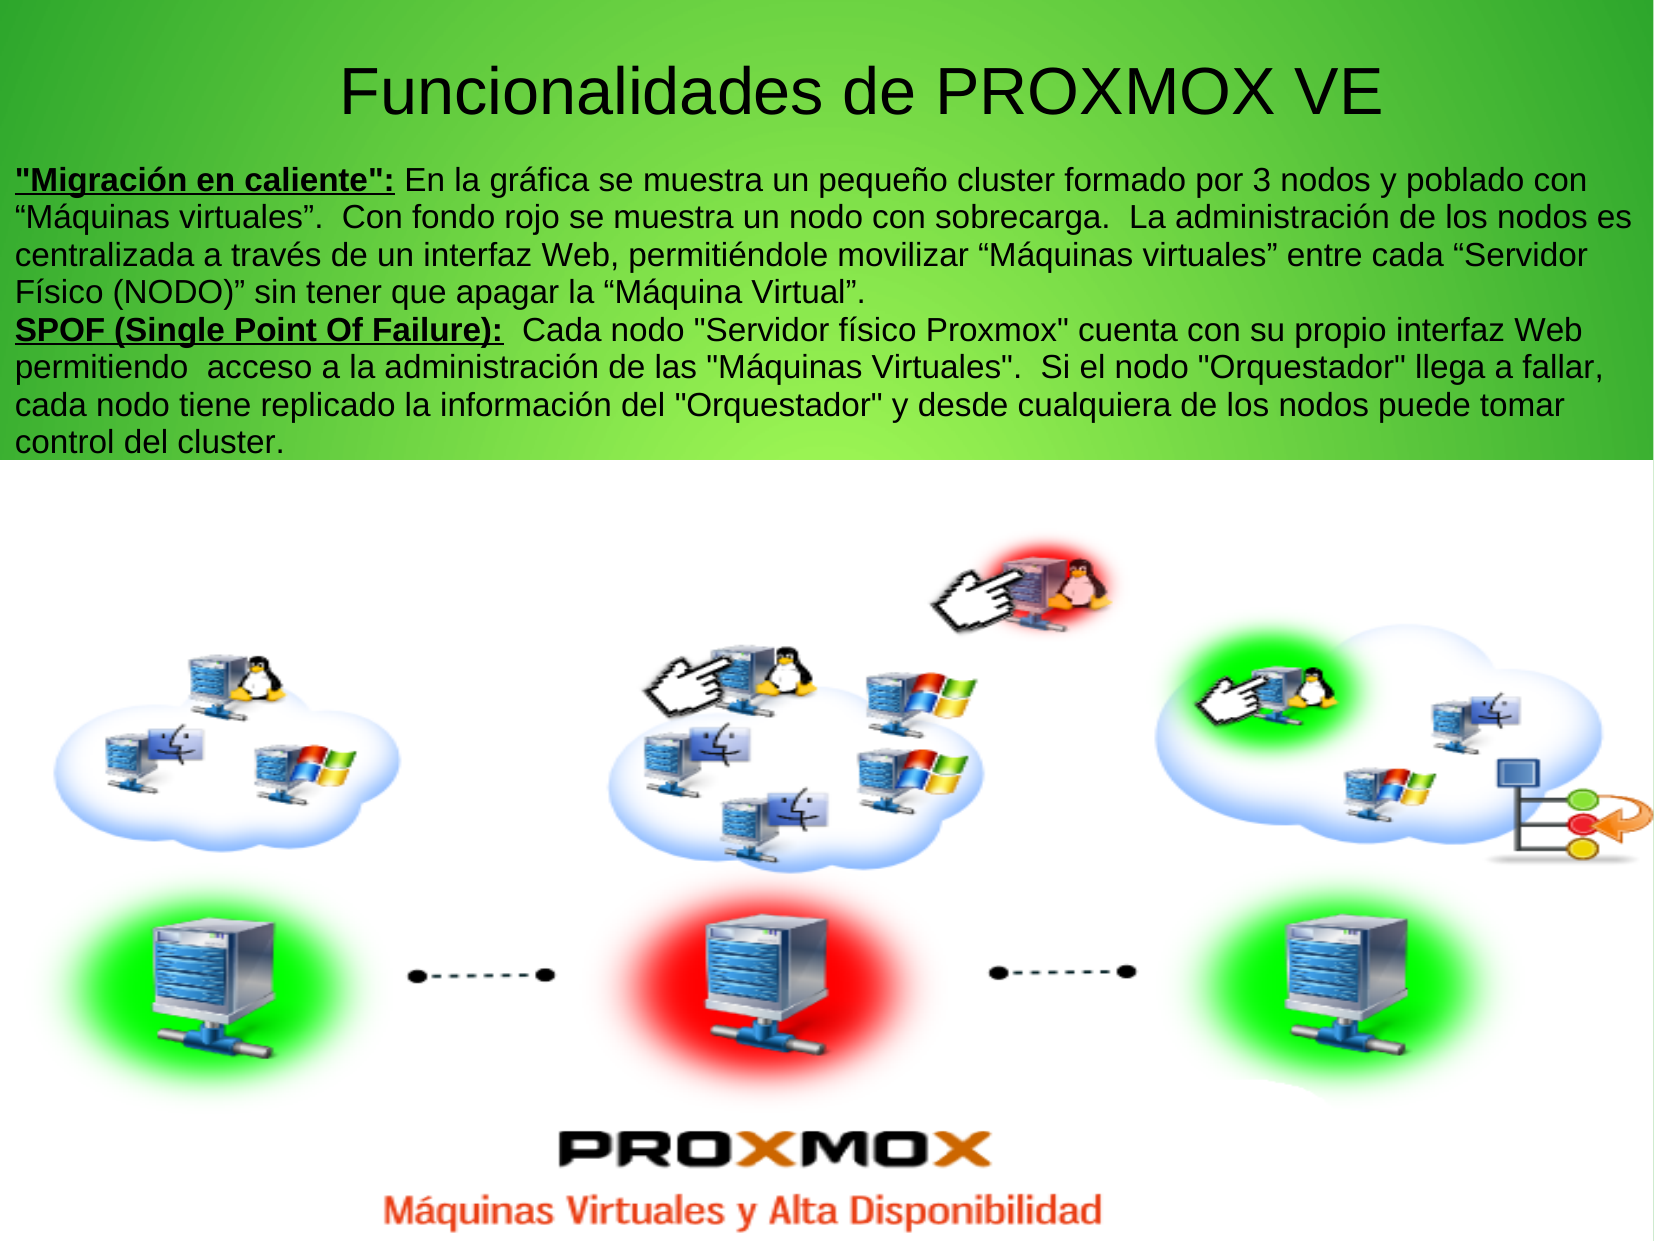

Funcionalidades de PROXMOX VE
"Migración en caliente": En la gráfica se muestra un pequeño cluster formado por 3 nodos y poblado con “Máquinas virtuales”. Con fondo rojo se muestra un nodo con sobrecarga. La administración de los nodos es centralizada a través de un interfaz Web, permitiéndole movilizar “Máquinas virtuales” entre cada “Servidor Físico (NODO)” sin tener que apagar la “Máquina Virtual”.
SPOF (Single Point Of Failure): Cada nodo "Servidor físico Proxmox" cuenta con su propio interfaz Web permitiendo acceso a la administración de las "Máquinas Virtuales". Si el nodo "Orquestador" llega a fallar, cada nodo tiene replicado la información del "Orquestador" y desde cualquiera de los nodos puede tomar control del cluster.